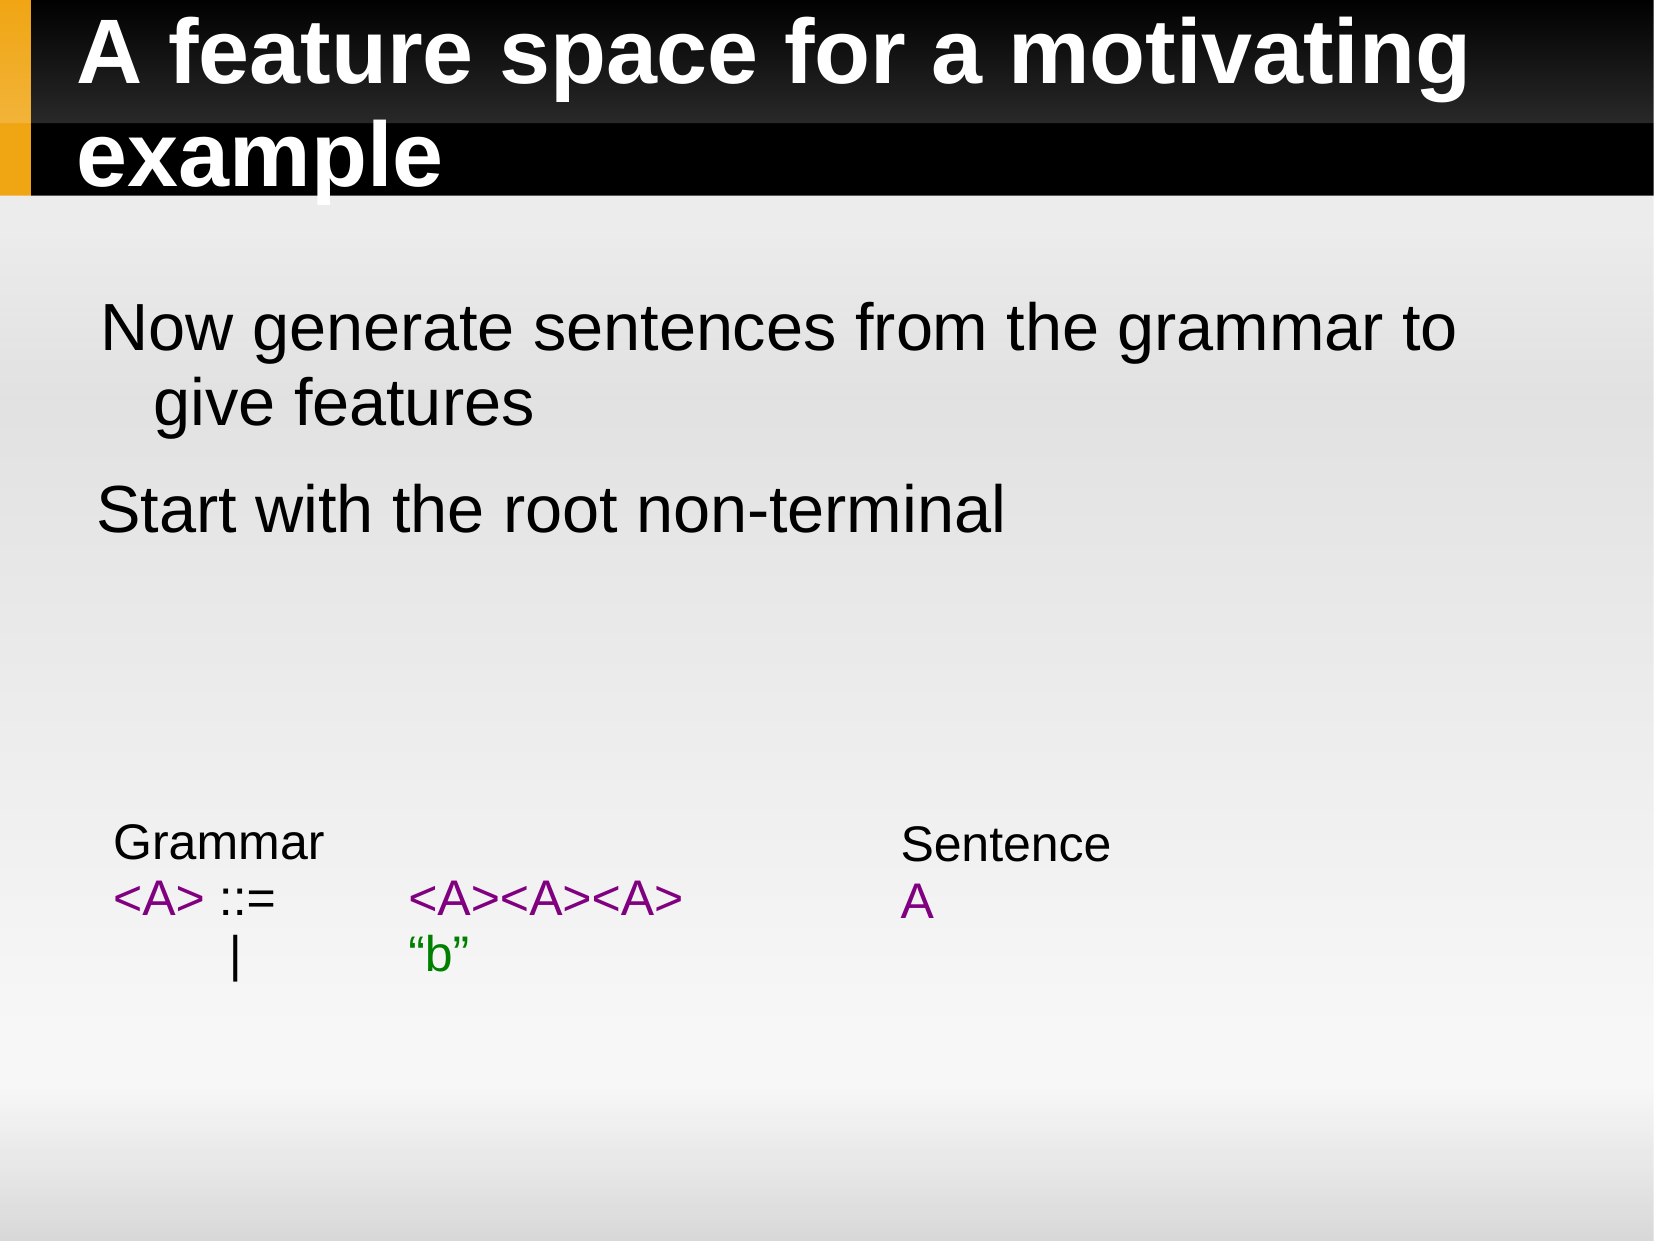

# A feature space for a motivating example
Now generate sentences from the grammar to give features
Start with the root non-terminal
Grammar
<A> ::= 		<A><A><A>
	 | 			“b”
Sentence
A